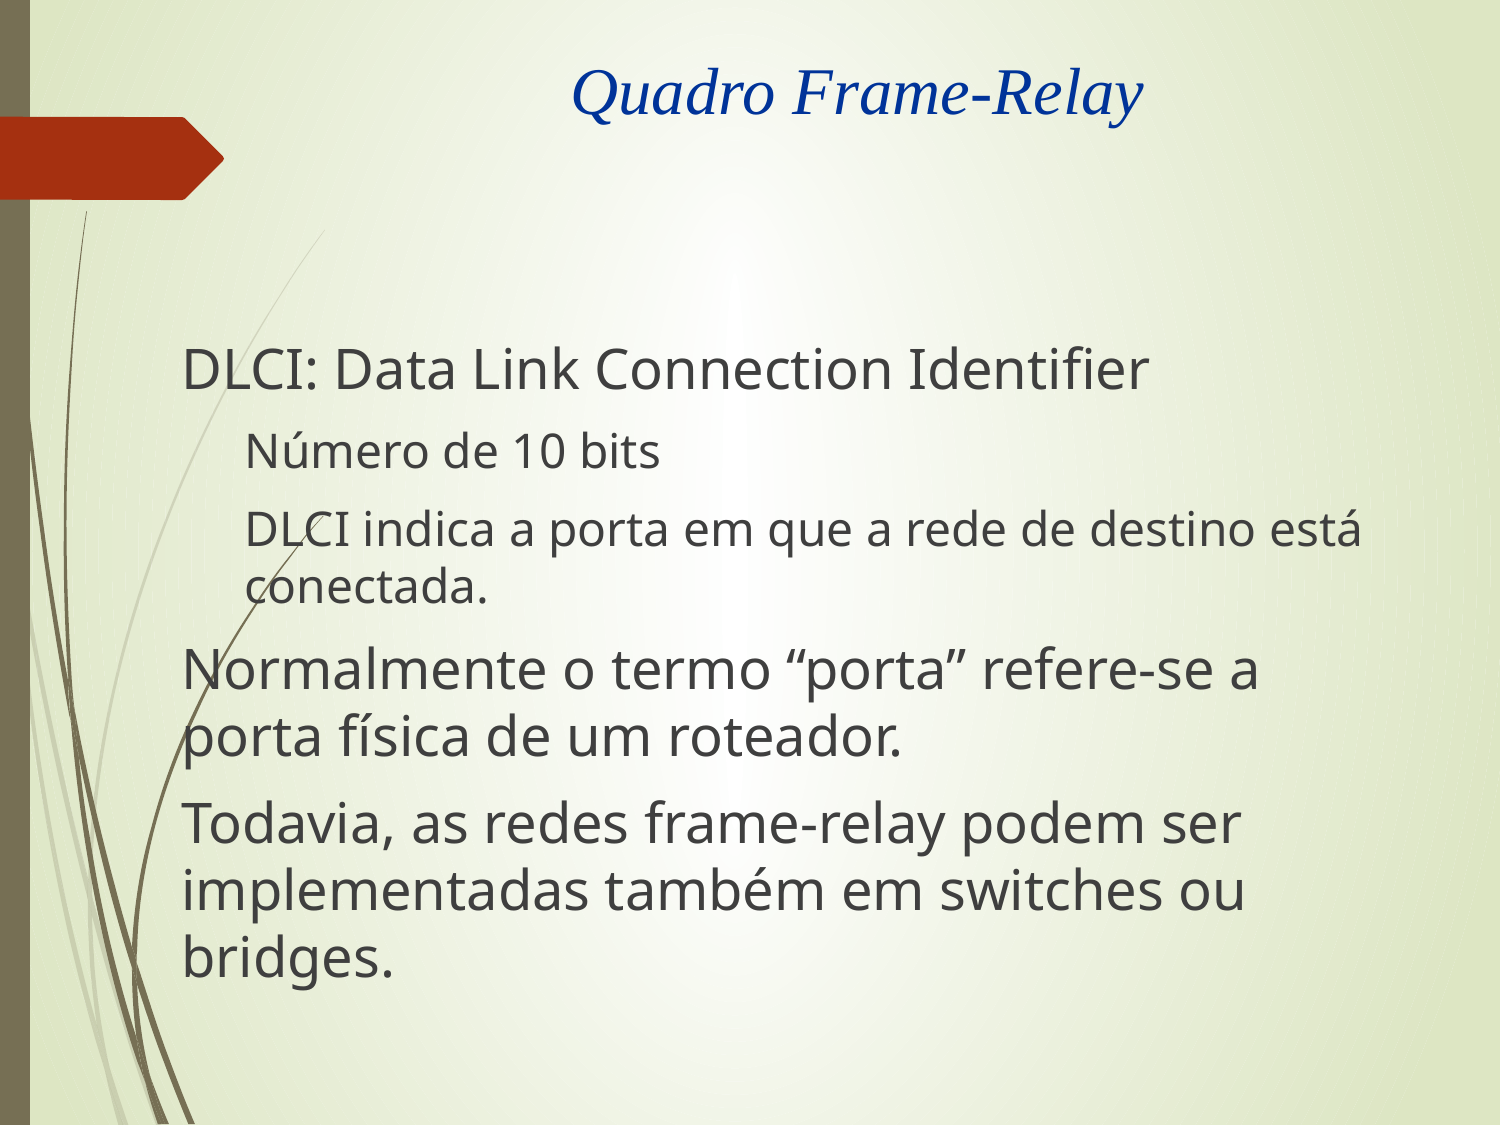

Quadro Frame-Relay
# DLCI: Data Link Connection Identifier
Número de 10 bits
DLCI indica a porta em que a rede de destino está conectada.
Normalmente o termo “porta” refere-se a porta física de um roteador.
Todavia, as redes frame-relay podem ser implementadas também em switches ou bridges.